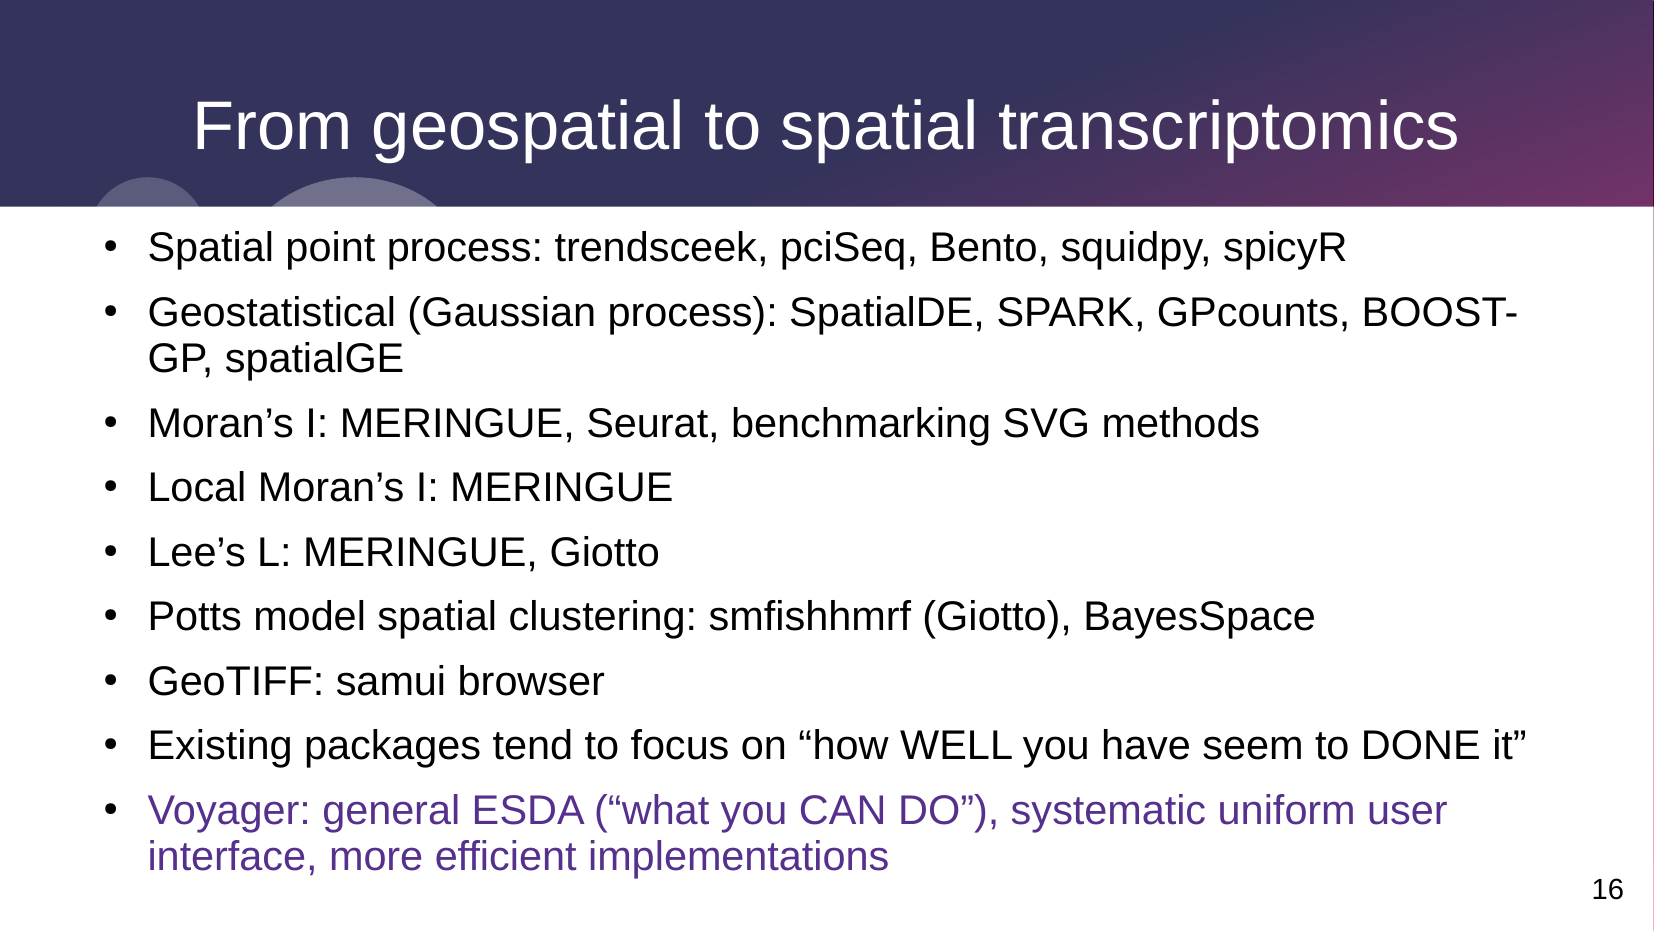

# From geospatial to spatial transcriptomics
Spatial point process: trendsceek, pciSeq, Bento, squidpy, spicyR
Geostatistical (Gaussian process): SpatialDE, SPARK, GPcounts, BOOST-GP, spatialGE
Moran’s I: MERINGUE, Seurat, benchmarking SVG methods
Local Moran’s I: MERINGUE
Lee’s L: MERINGUE, Giotto
Potts model spatial clustering: smfishhmrf (Giotto), BayesSpace
GeoTIFF: samui browser
Existing packages tend to focus on “how WELL you have seem to DONE it”
Voyager: general ESDA (“what you CAN DO”), systematic uniform user interface, more efficient implementations